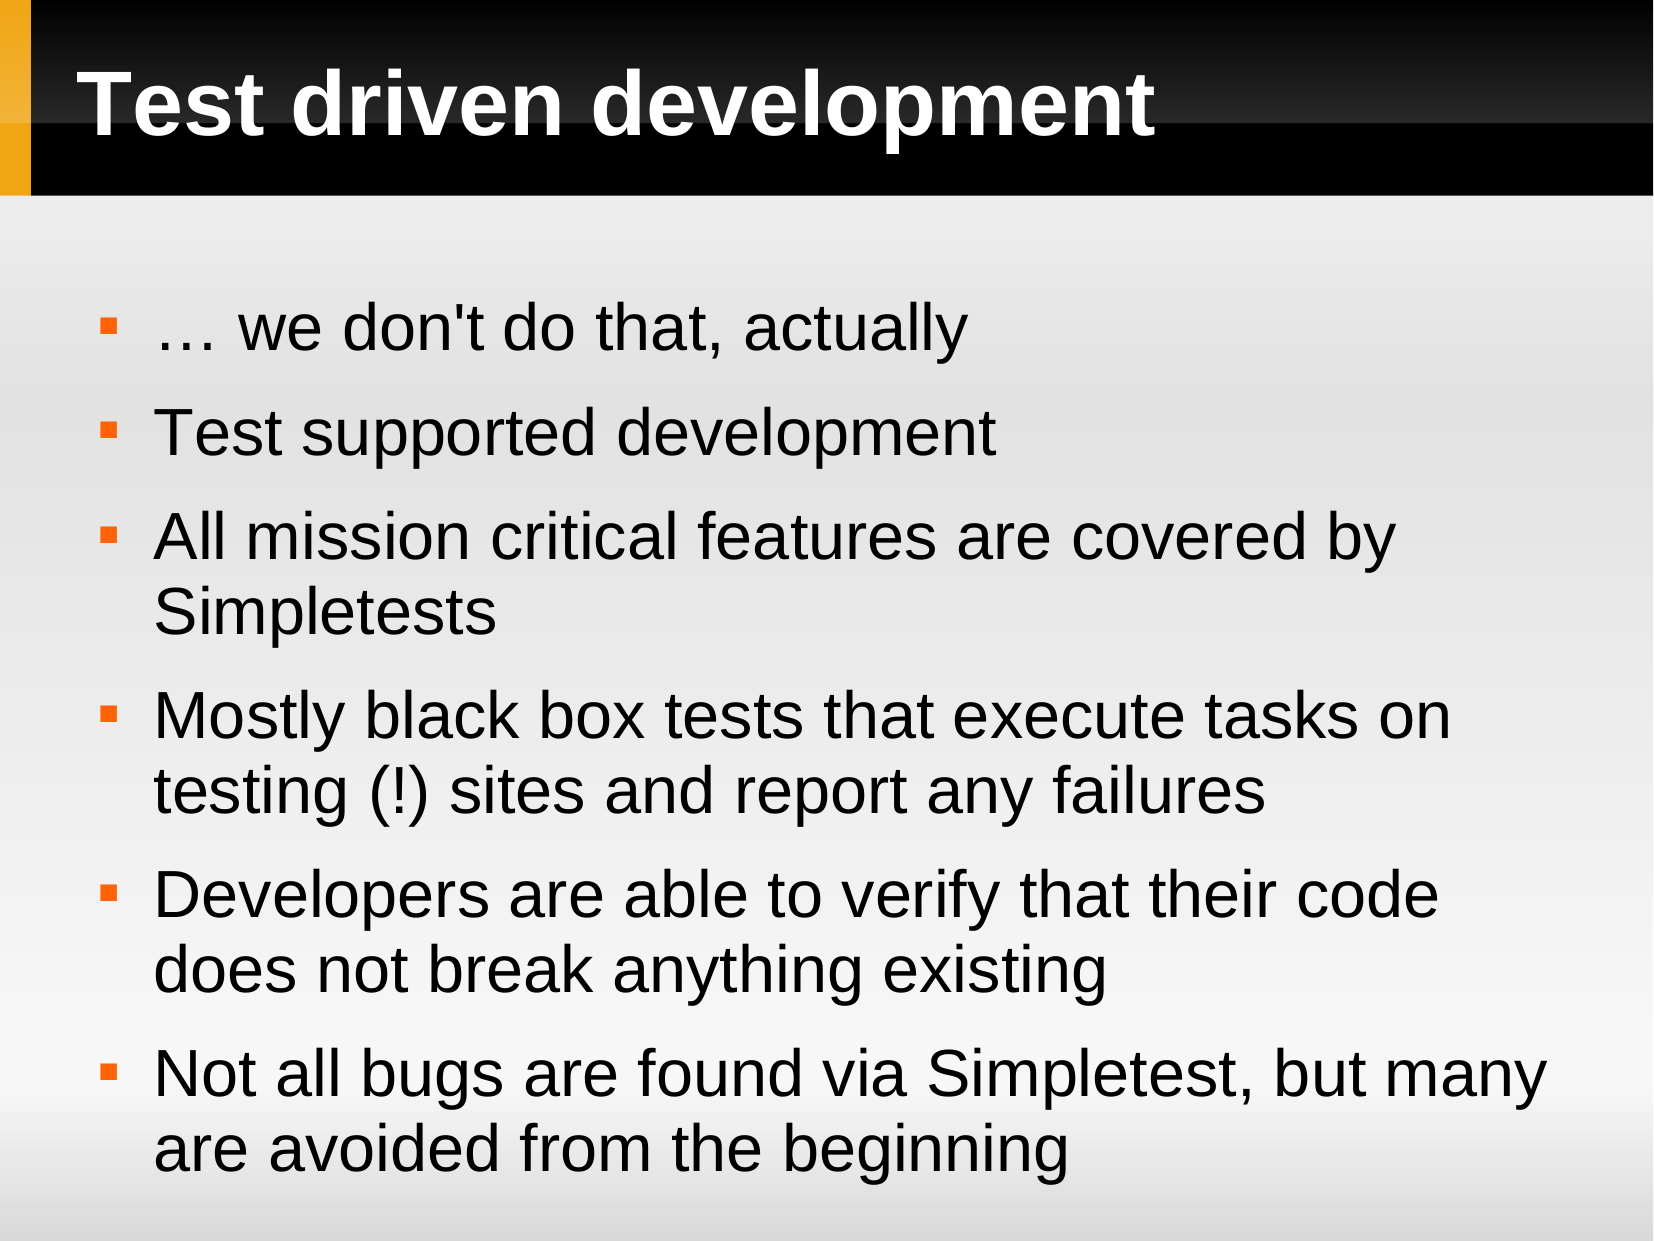

# Test driven development
… we don't do that, actually
Test supported development
All mission critical features are covered by Simpletests
Mostly black box tests that execute tasks on testing (!) sites and report any failures
Developers are able to verify that their code does not break anything existing
Not all bugs are found via Simpletest, but many are avoided from the beginning